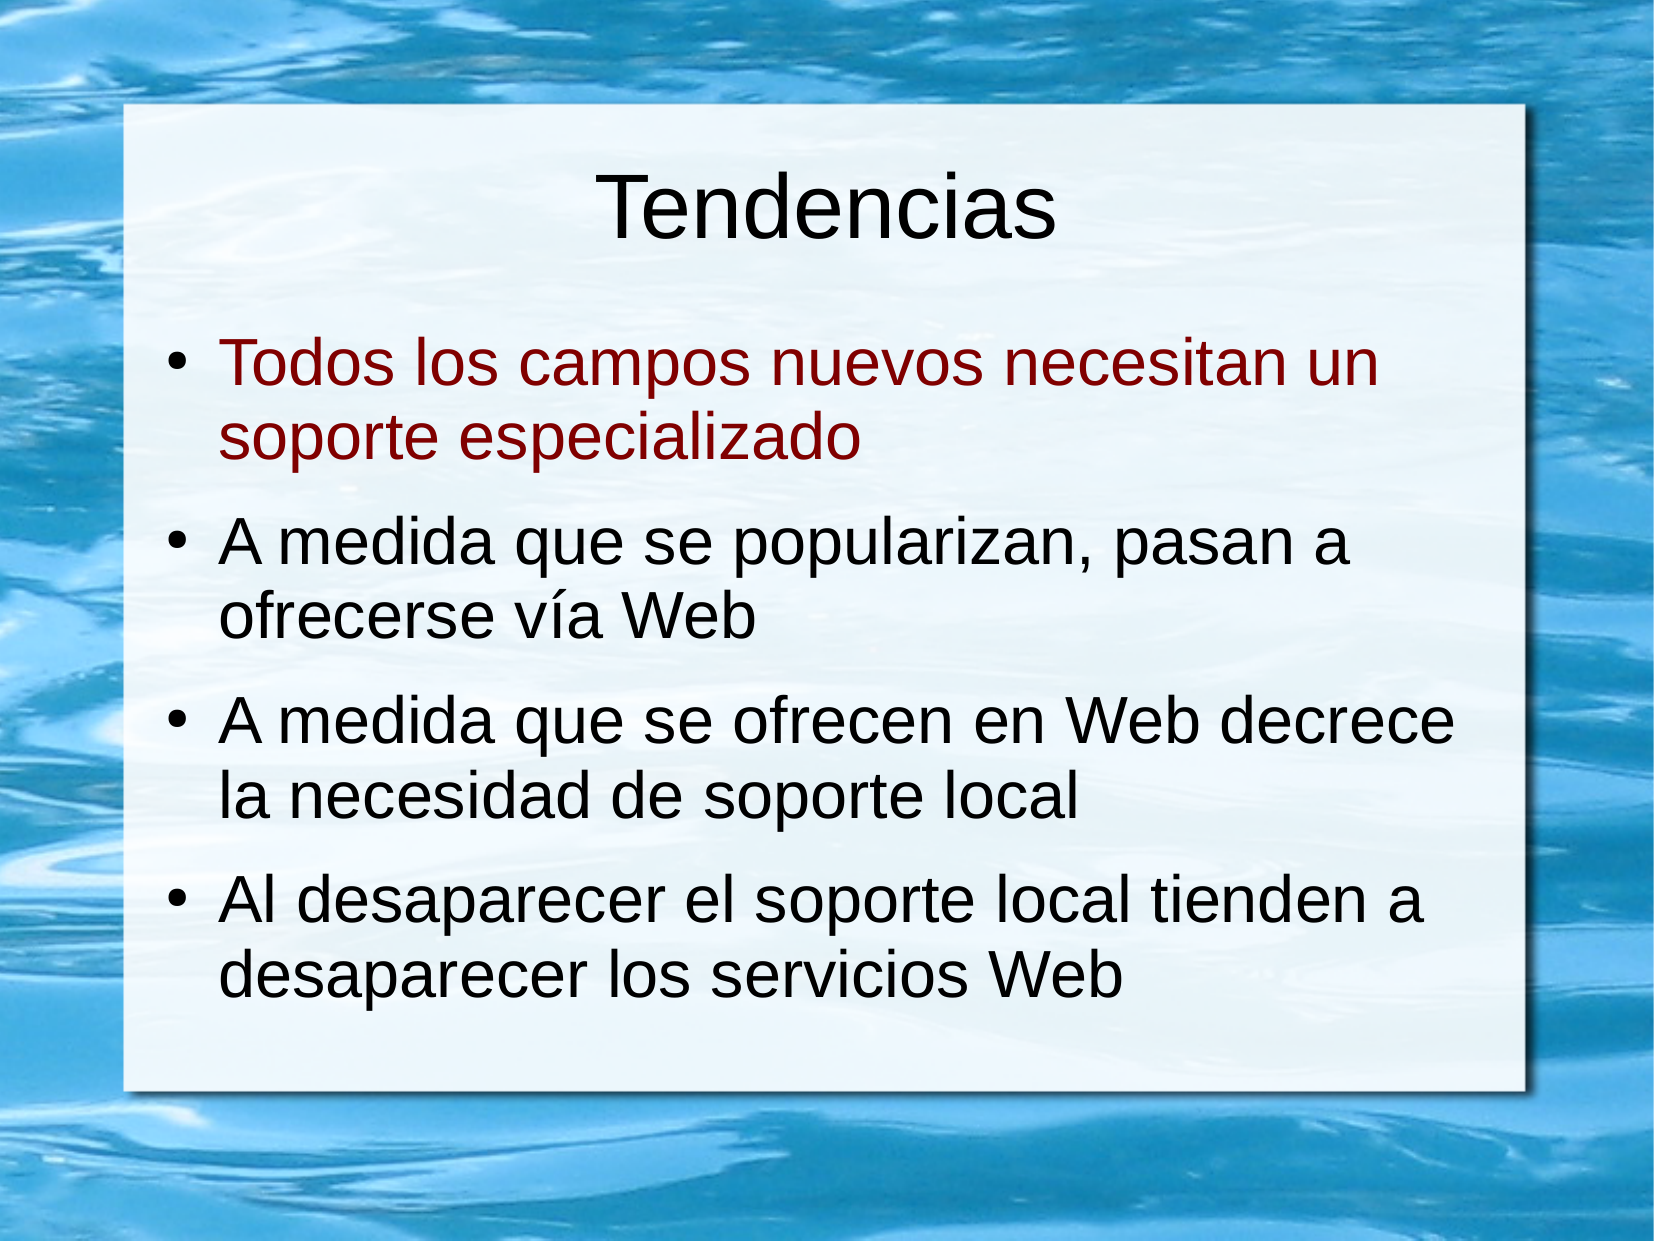

# Tendencias
Todos los campos nuevos necesitan un soporte especializado
A medida que se popularizan, pasan a ofrecerse vía Web
A medida que se ofrecen en Web decrece la necesidad de soporte local
Al desaparecer el soporte local tienden a desaparecer los servicios Web